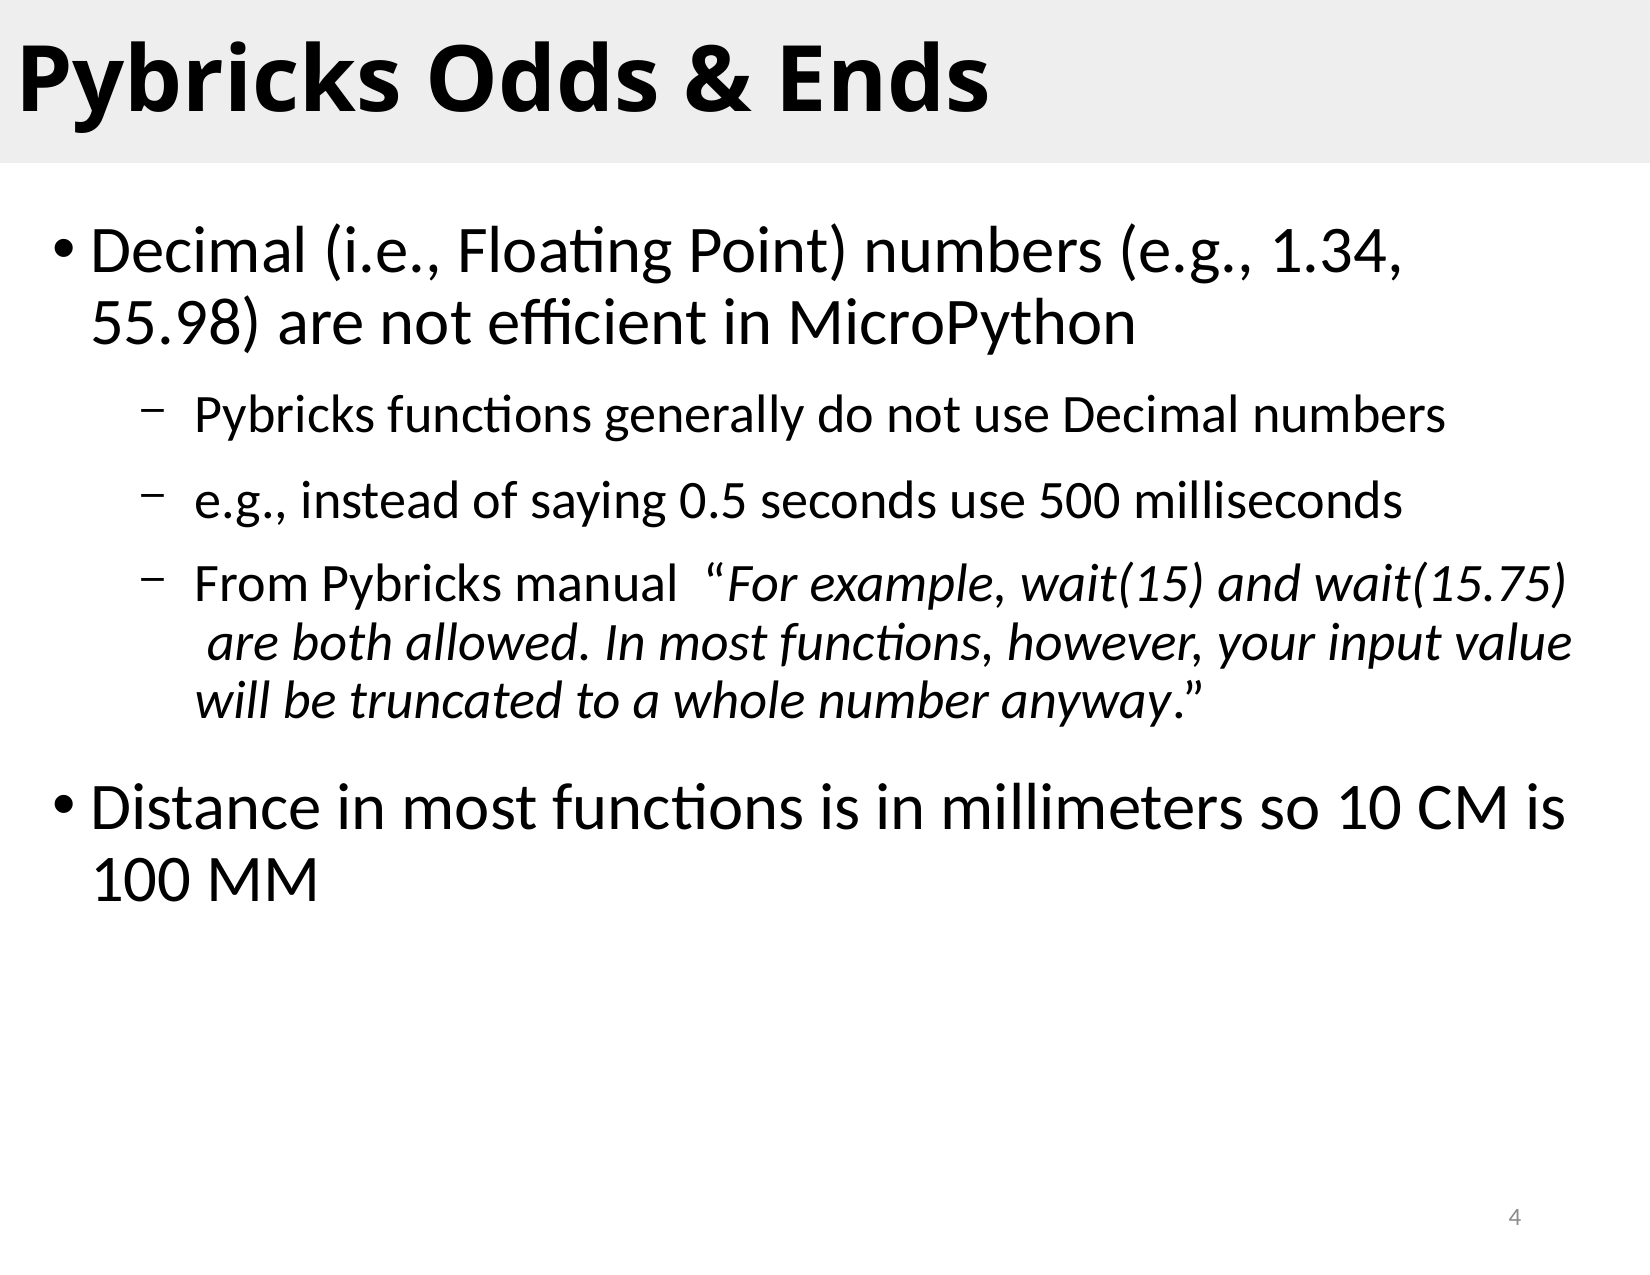

# Pybricks Odds & Ends
Decimal (i.e., Floating Point) numbers (e.g., 1.34, 55.98) are not efficient in MicroPython
Pybricks functions generally do not use Decimal numbers
e.g., instead of saying 0.5 seconds use 500 milliseconds
From Pybricks manual “For example, wait(15) and wait(15.75) are both allowed. In most functions, however, your input value will be truncated to a whole number anyway.”
Distance in most functions is in millimeters so 10 CM is 100 MM
4